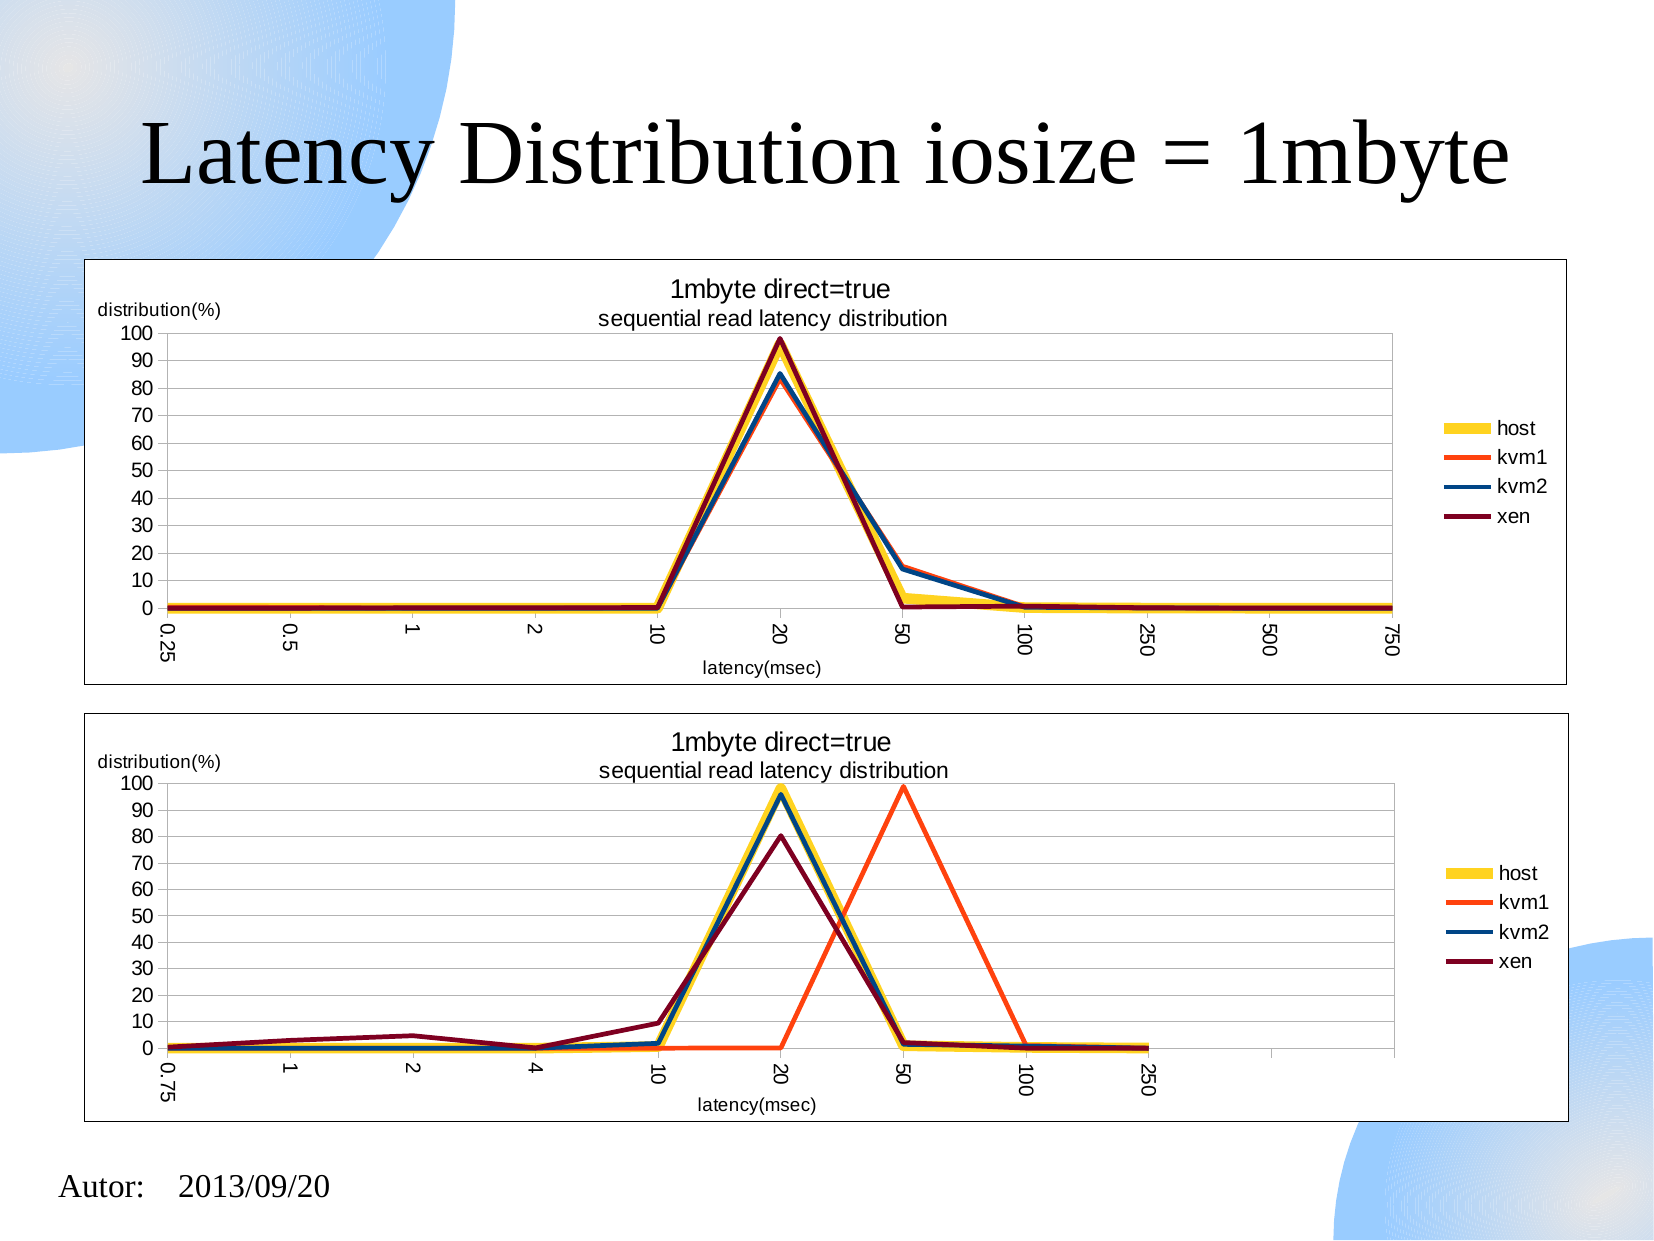

# Latency Distribution iosize = 1mbyte
### Chart: 1mbyte direct=true
sequential read latency distribution
| Category | host | kvm1 | kvm2 | xen |
|---|---|---|---|---|
| 0.25 | 0.0 | 0.33 | 0.0 | 0.0 |
| 0.5 | 0.0 | 0.29 | 0.0 | 0.0 |
| 1 | 0.0 | 0.0 | 0.0 | 0.13 |
| 2 | 0.0 | 0.0 | 0.0 | 0.16 |
| 10 | 0.0 | 0.13 | 0.0 | 0.23 |
| 20 | 96.09 | 83.43 | 85.35 | 98.11 |
| 50 | 3.68 | 15.27 | 14.26 | 0.42 |
| 100 | 0.2 | 0.52 | 0.33 | 0.75 |
| 250 | 0.03 | 0.03 | 0.07 | 0.13 |
| 500 | 0.0 | 0.0 | 0.0 | 0.03 |
| 750 | 0.0 | 0.0 | 0.0 | 0.03 |
### Chart: 1mbyte direct=true
sequential read latency distribution
| Category | host | kvm1 | kvm2 | xen |
|---|---|---|---|---|
| 0.75 | 0.0 | 0.0 | 0.0 | 0.36 |
| 1 | 0.0 | 0.0 | 0.0 | 2.93 |
| 2 | 0.0 | 0.0 | 0.0 | 4.72 |
| 4 | 0.0 | 0.0 | 0.0 | 0.07 |
| 10 | 0.59 | 0.0 | 1.82 | 9.47 |
| 20 | 98.18 | 0.07 | 95.96 | 80.34 |
| 50 | 0.91 | 98.96 | 1.43 | 2.12 |
| 100 | 0.29 | 0.98 | 0.78 | 0.0 |
| 250 | 0.03 | 0.0 | 0.0 | 0.0 |
| None | None | None | None | None |
| None | None | None | None | None |